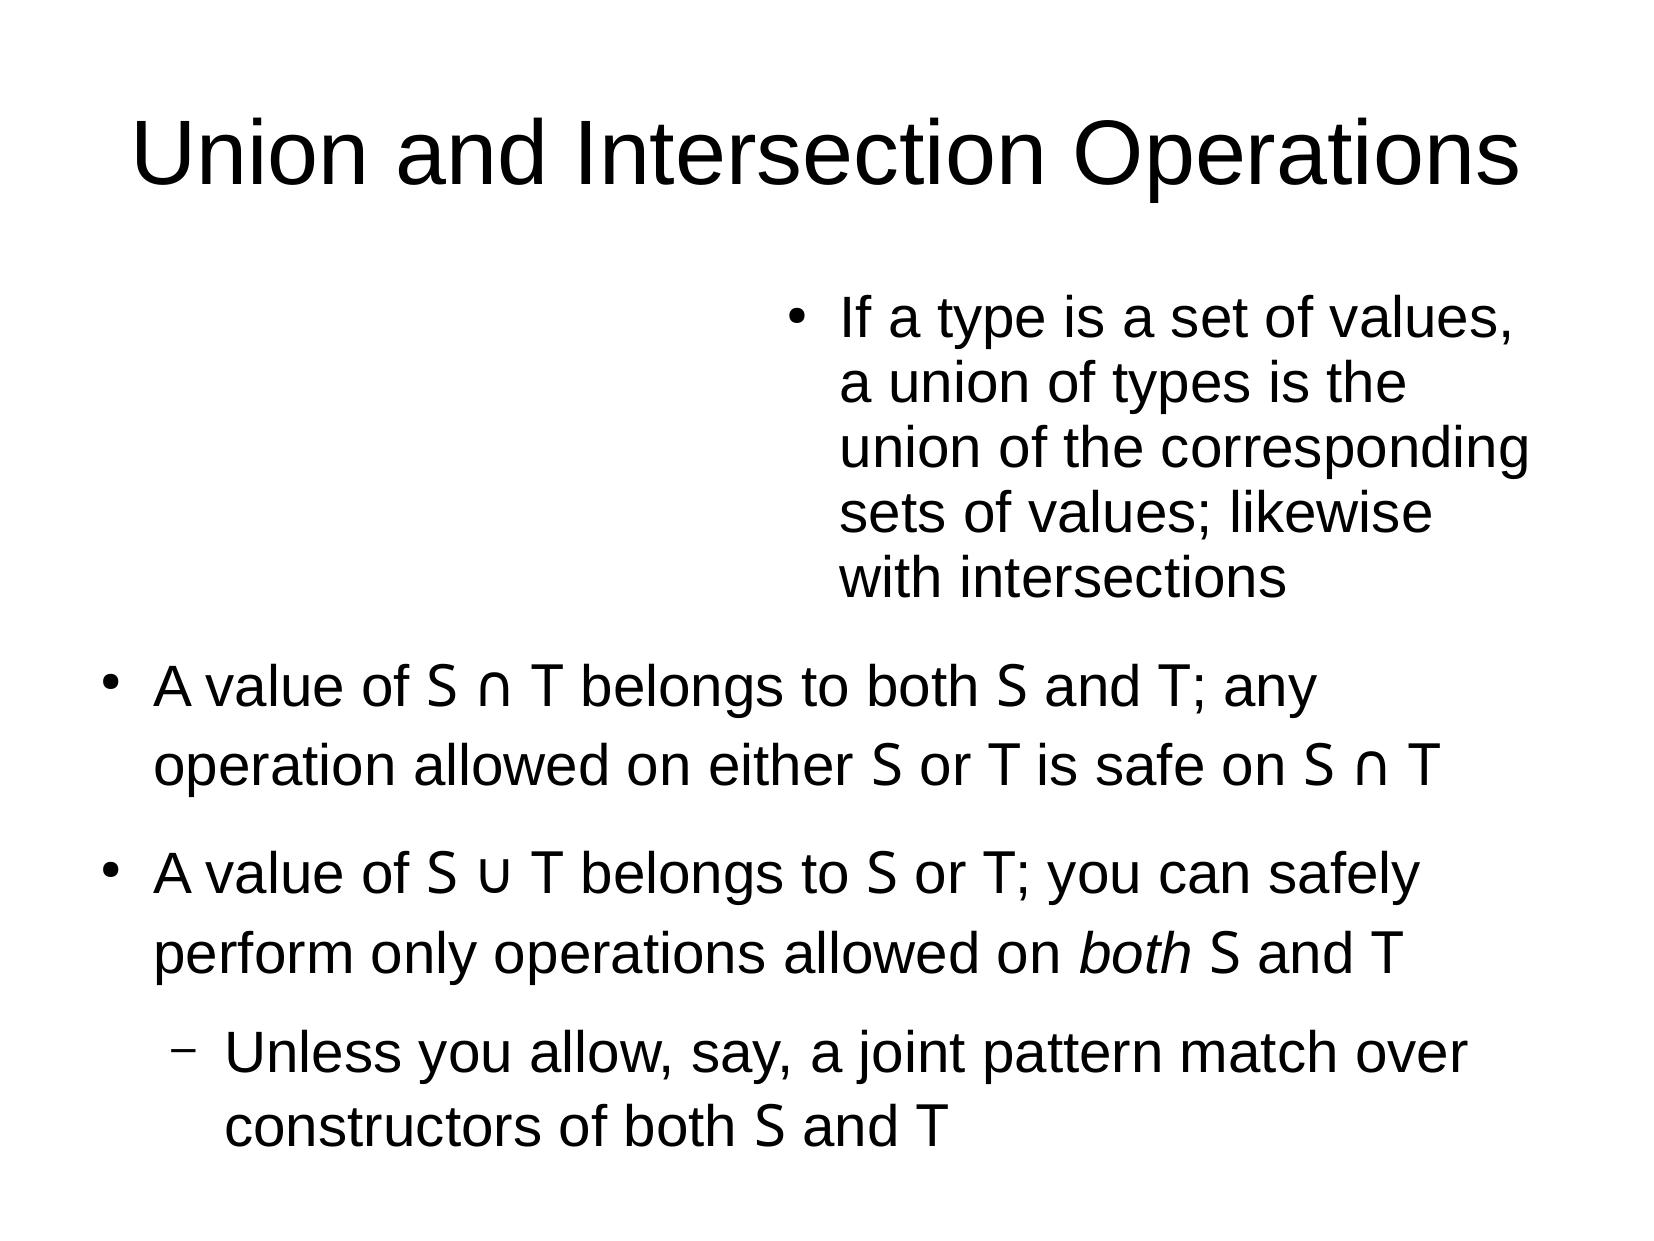

# Union and Intersection Operations
If a type is a set of values, a union of types is the union of the corresponding sets of values; likewise with intersections
A value of S ∩ T belongs to both S and T; any operation allowed on either S or T is safe on S ∩ T
A value of S ∪ T belongs to S or T; you can safely perform only operations allowed on both S and T
Unless you allow, say, a joint pattern match over constructors of both S and T